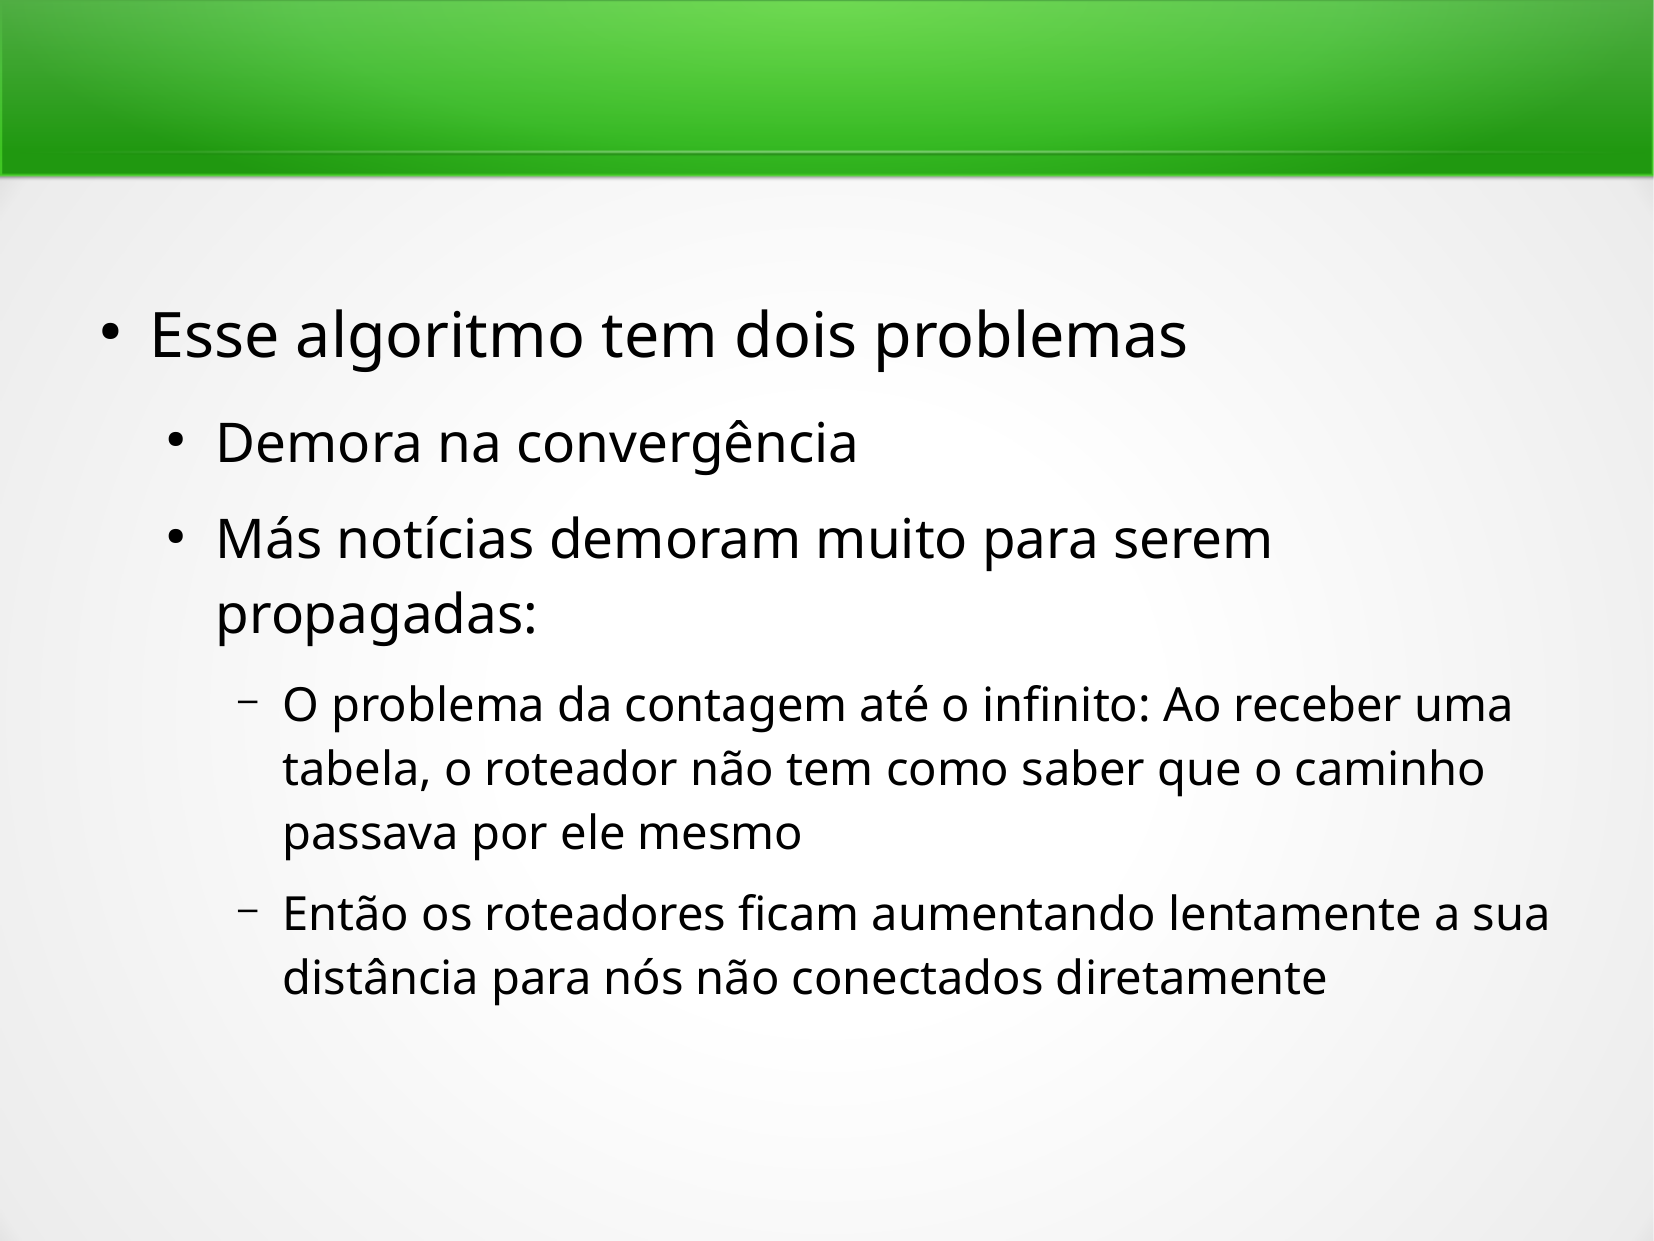

#
Esse algoritmo tem dois problemas
Demora na convergência
Más notícias demoram muito para serem propagadas:
O problema da contagem até o infinito: Ao receber uma tabela, o roteador não tem como saber que o caminho passava por ele mesmo
Então os roteadores ficam aumentando lentamente a sua distância para nós não conectados diretamente